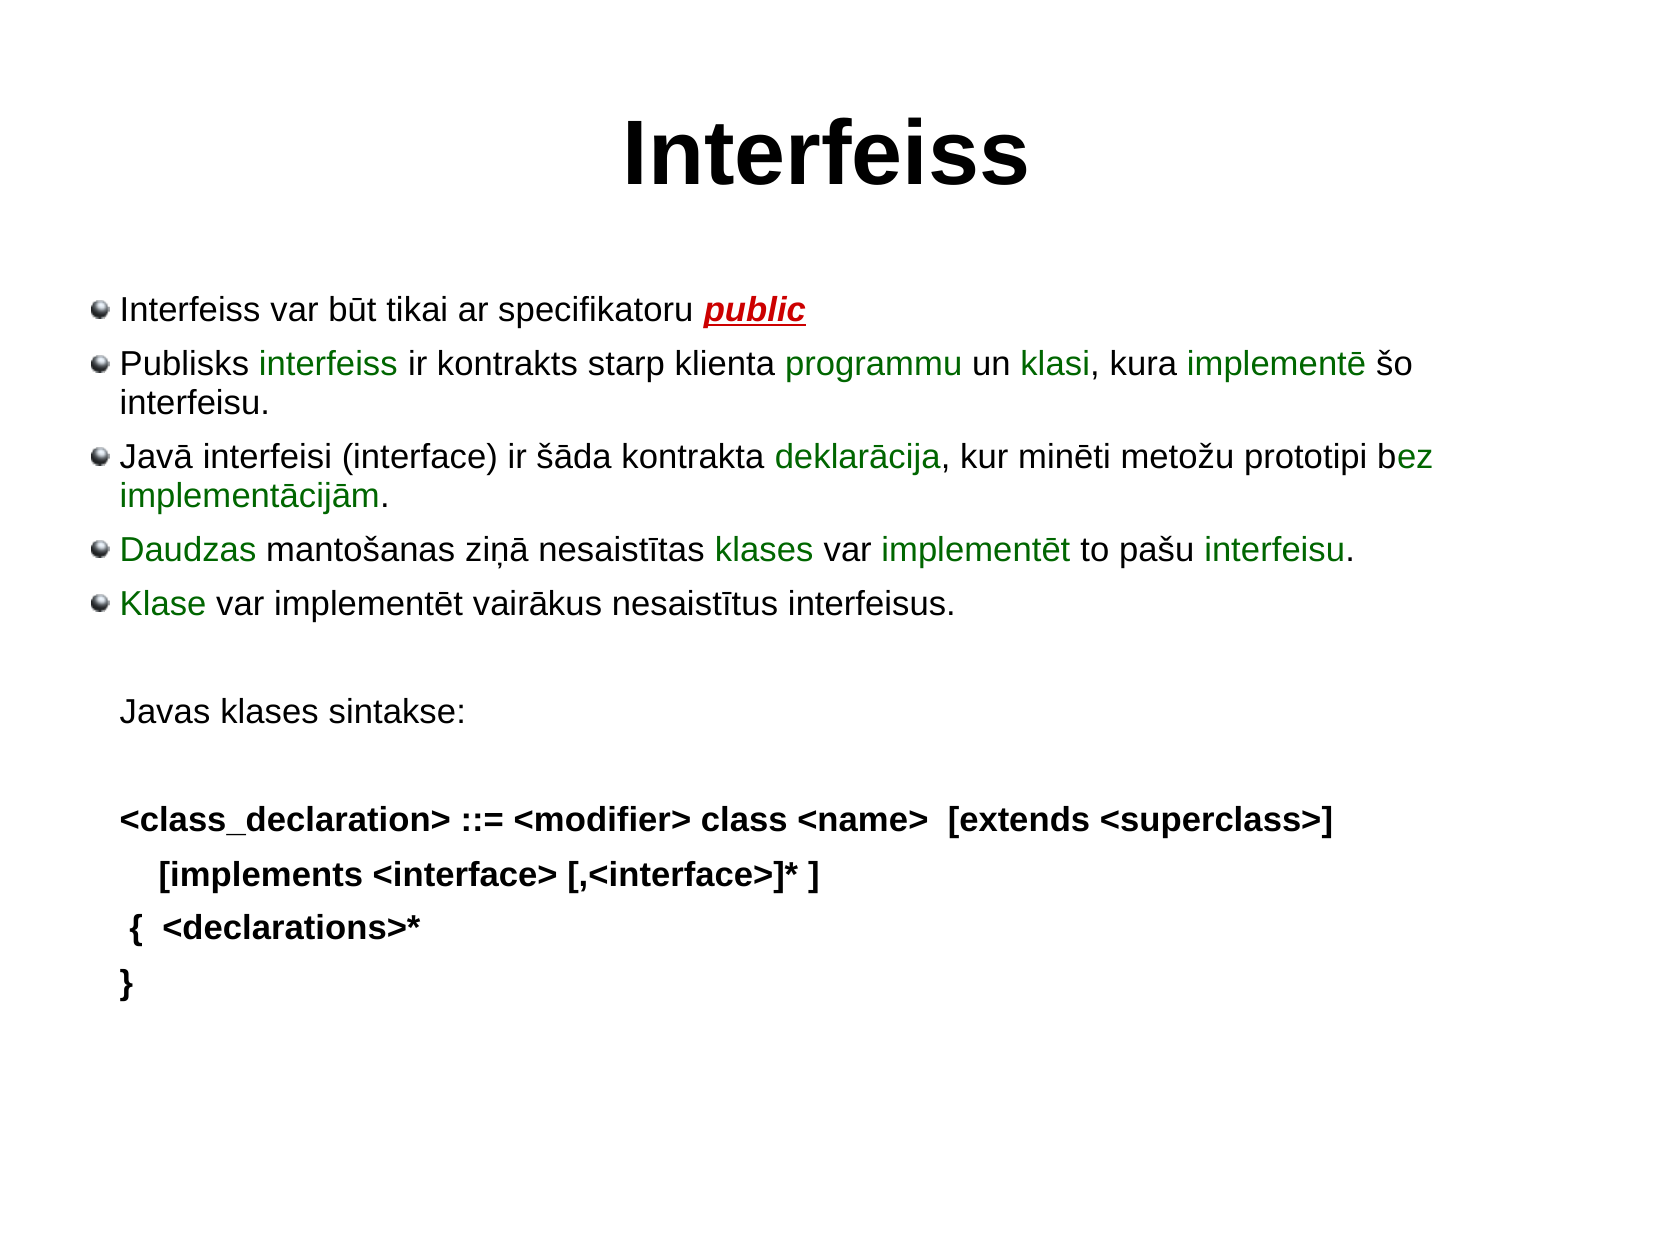

# Interfeiss
Interfeiss var būt tikai ar specifikatoru public
Publisks interfeiss ir kontrakts starp klienta programmu un klasi, kura implementē šo interfeisu.
Javā interfeisi (interface) ir šāda kontrakta deklarācija, kur minēti metožu prototipi bez implementācijām.
Daudzas mantošanas ziņā nesaistītas klases var implementēt to pašu interfeisu.
Klase var implementēt vairākus nesaistītus interfeisus.
Javas klases sintakse:
<class_declaration> ::= <modifier> class <name> [extends <superclass>]
 [implements <interface> [,<interface>]* ]
 { <declarations>*
}